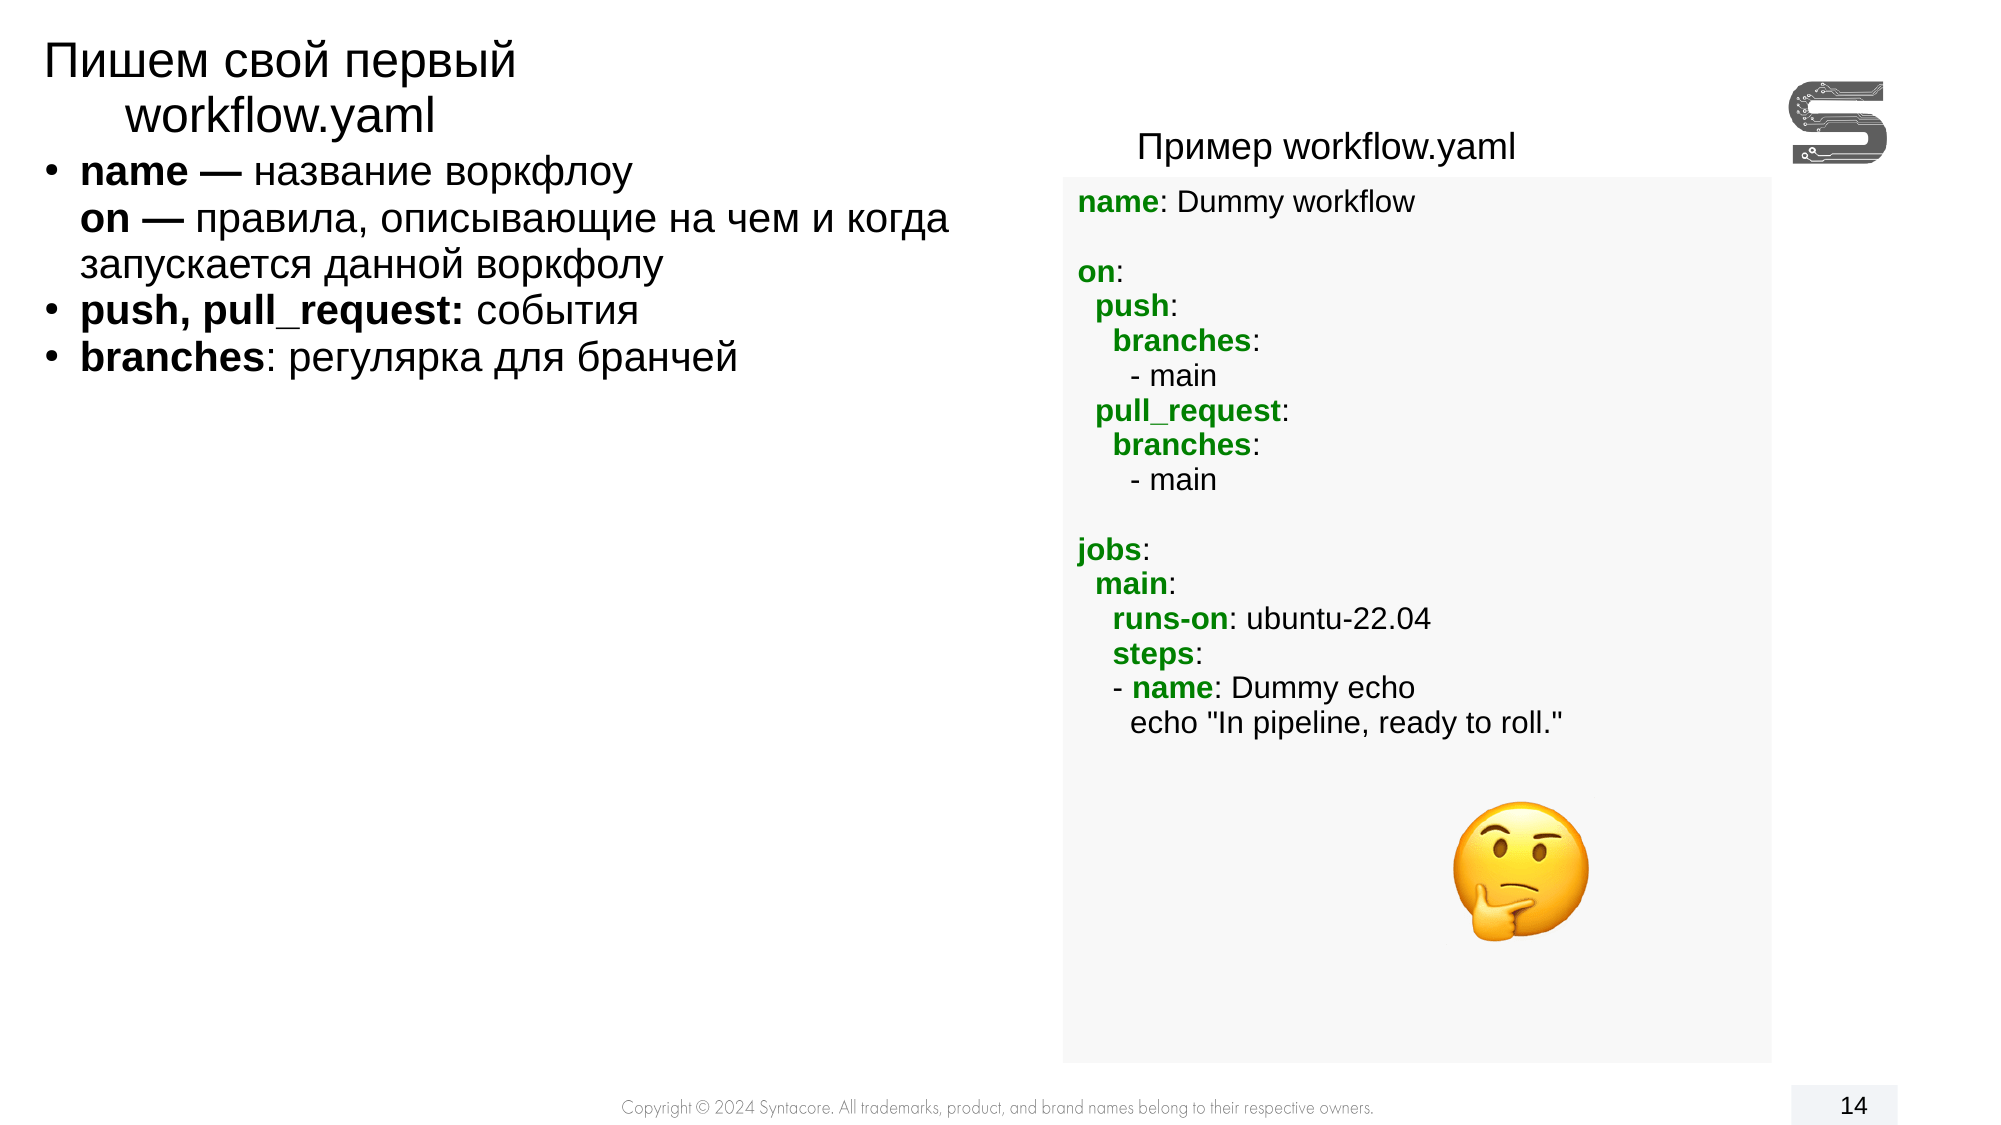

Пишем свой первый workflow.yaml
Пример workflow.yaml
name — название воркфлоу
on — правила, описывающие на чем и когда запускается данной воркфолу
push, pull_request: события
branches: регулярка для бранчей
name: Dummy workflow
on:
 push:
 branches:
 - main
 pull_request:
 branches:
 - main
jobs:
 main:
 runs-on: ubuntu-22.04
 steps:
 - name: Dummy echo
 echo "In pipeline, ready to roll."